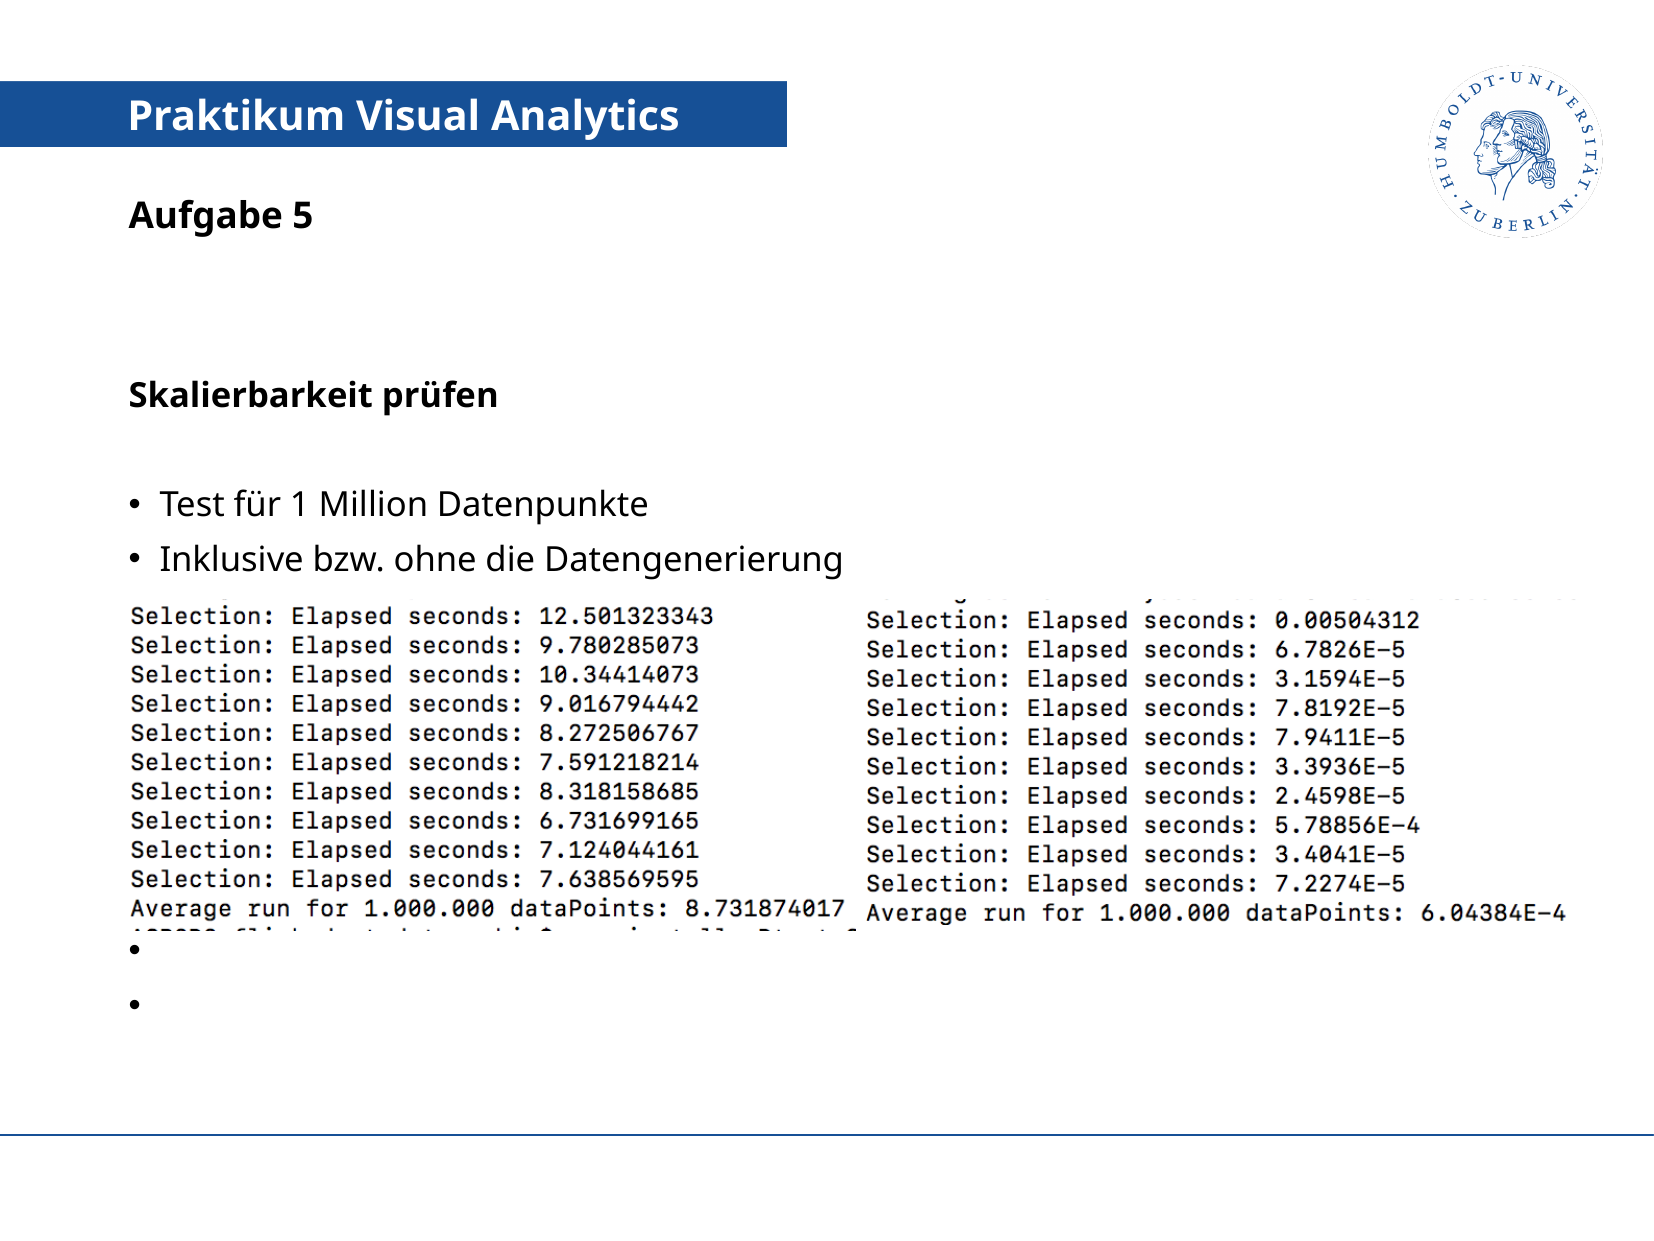

# Aufgabe 5
Skalierbarkeit prüfen
Test für 1 Million Datenpunkte
Inklusive bzw. ohne die Datengenerierung